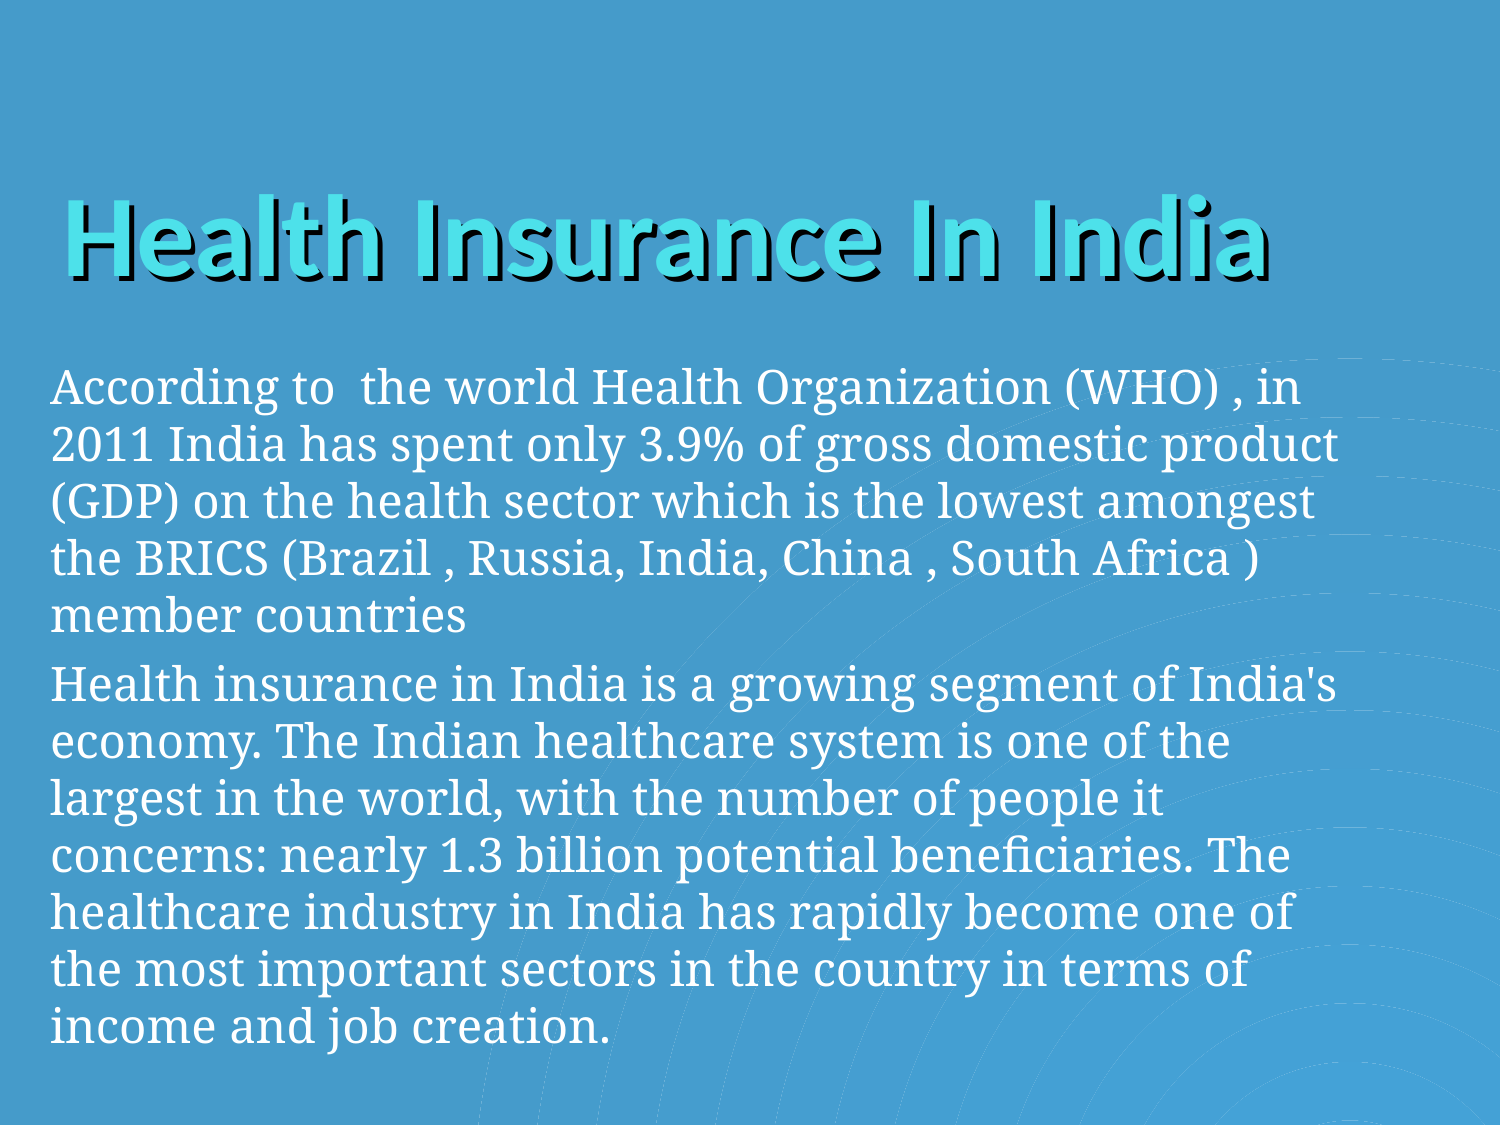

# Health Insurance In India
According to the world Health Organization (WHO) , in 2011 India has spent only 3.9% of gross domestic product (GDP) on the health sector which is the lowest amongest the BRICS (Brazil , Russia, India, China , South Africa ) member countries
Health insurance in India is a growing segment of India's economy. The Indian healthcare system is one of the largest in the world, with the number of people it concerns: nearly 1.3 billion potential beneficiaries. The healthcare industry in India has rapidly become one of the most important sectors in the country in terms of income and job creation.